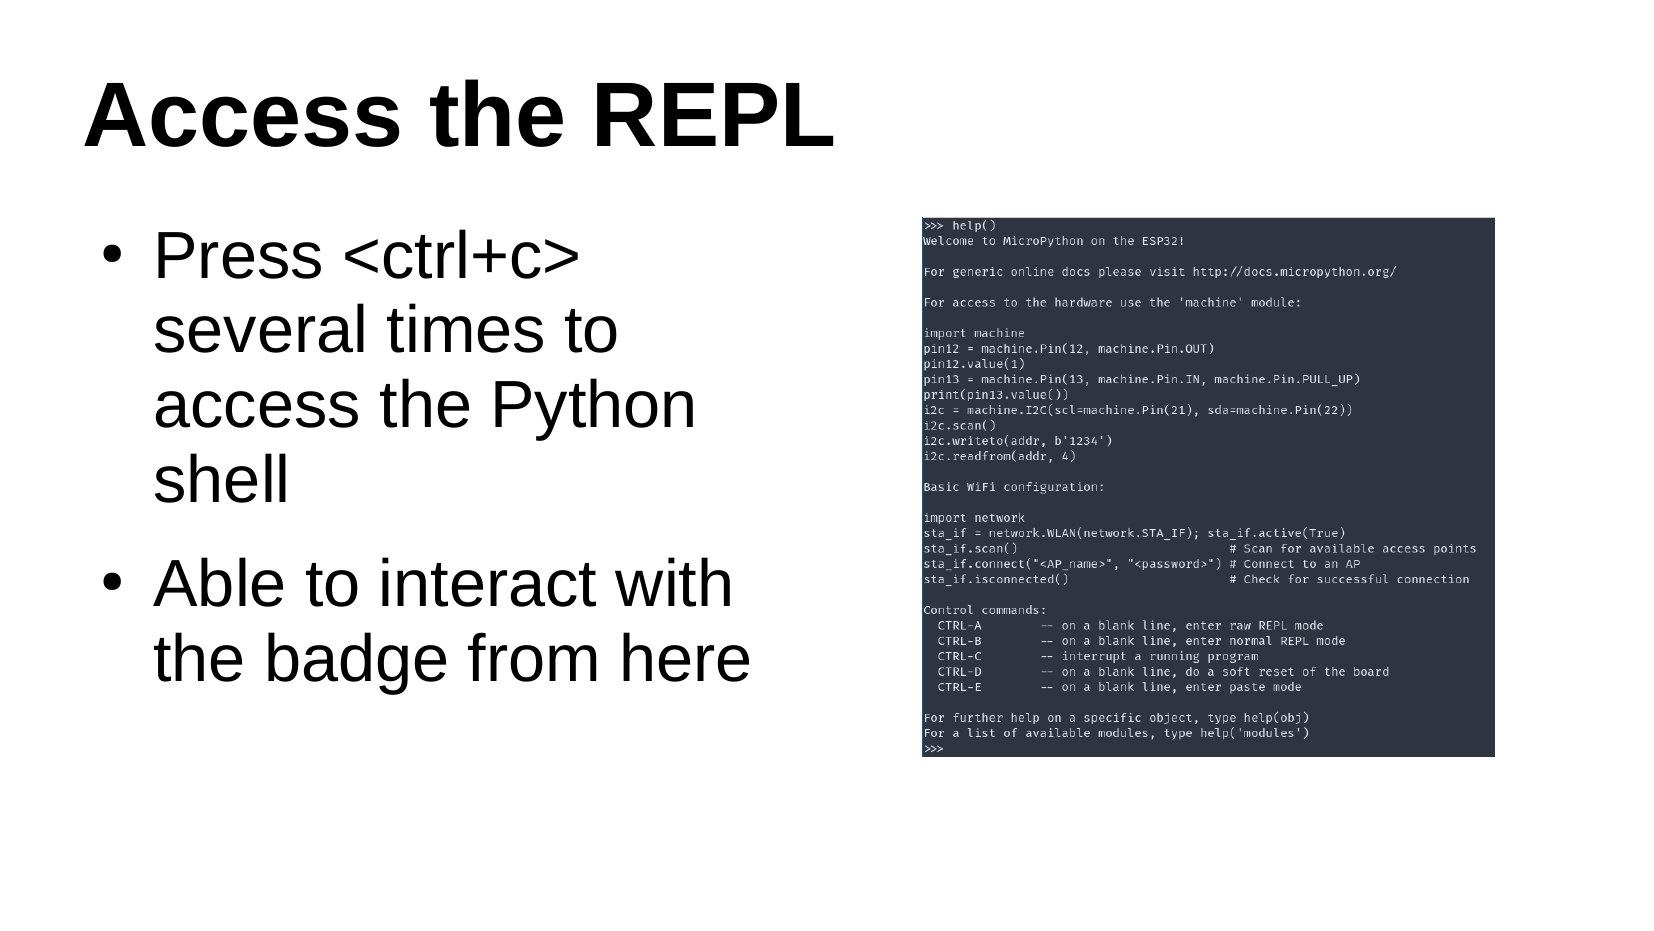

# Access the REPL
Press <ctrl+c> several times to access the Python shell
Able to interact with the badge from here